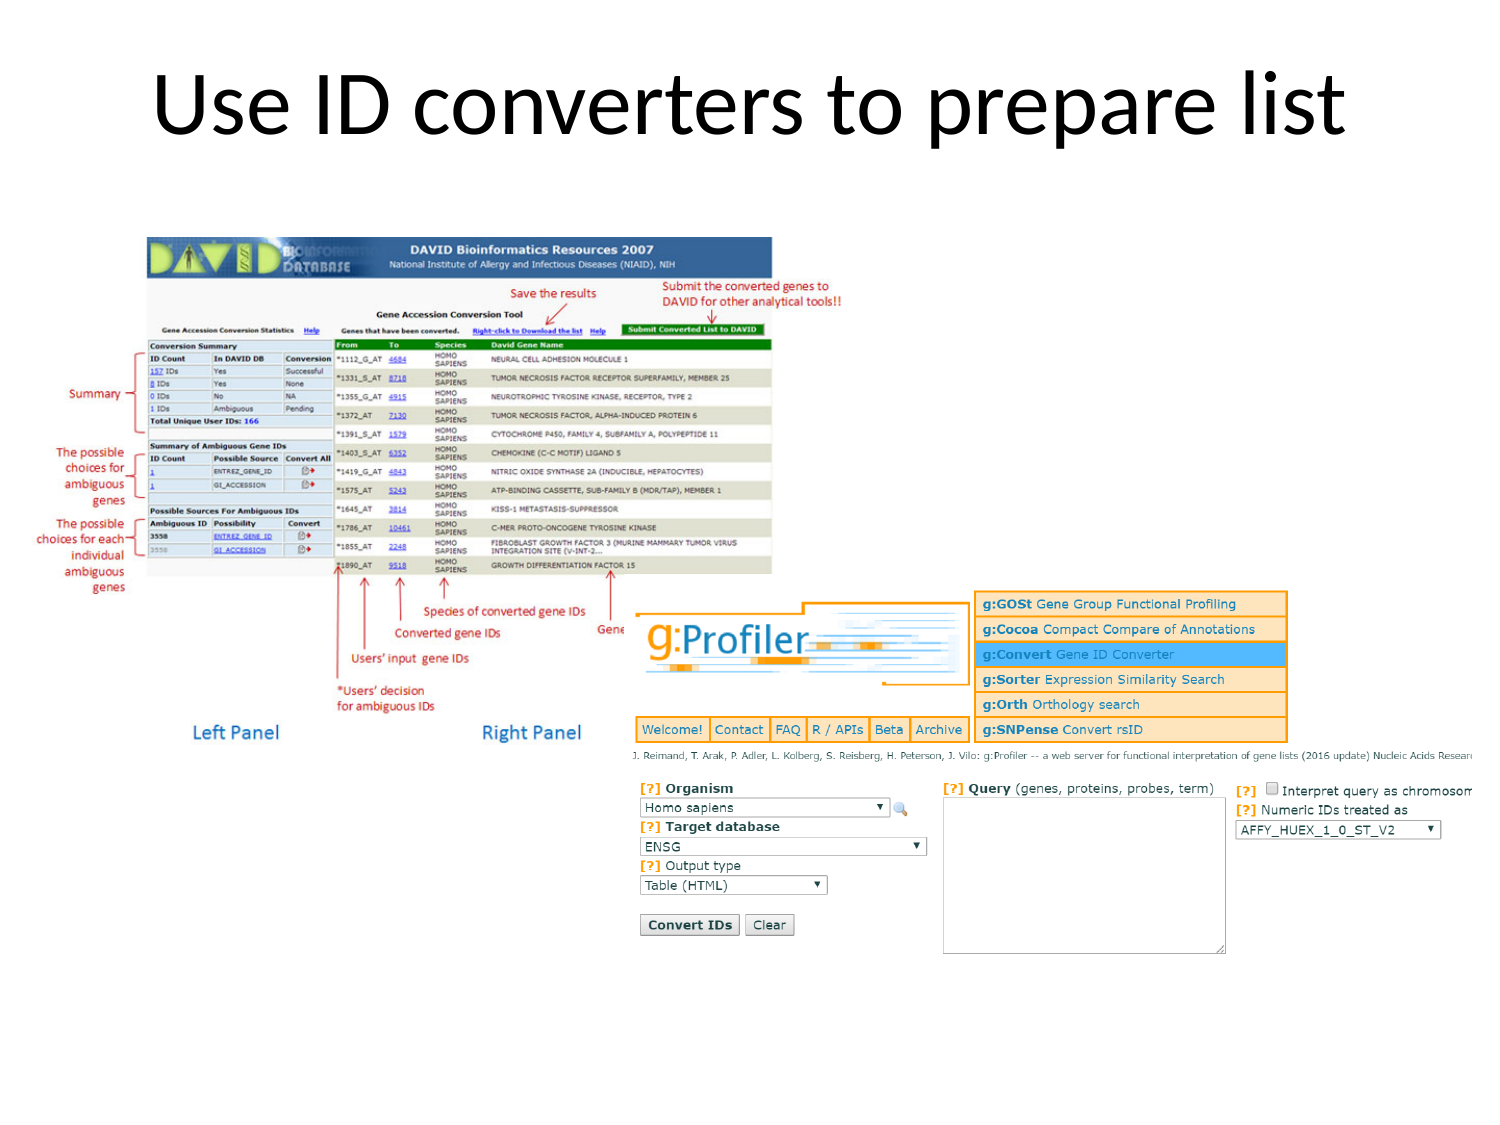

# Use ID converters to prepare list